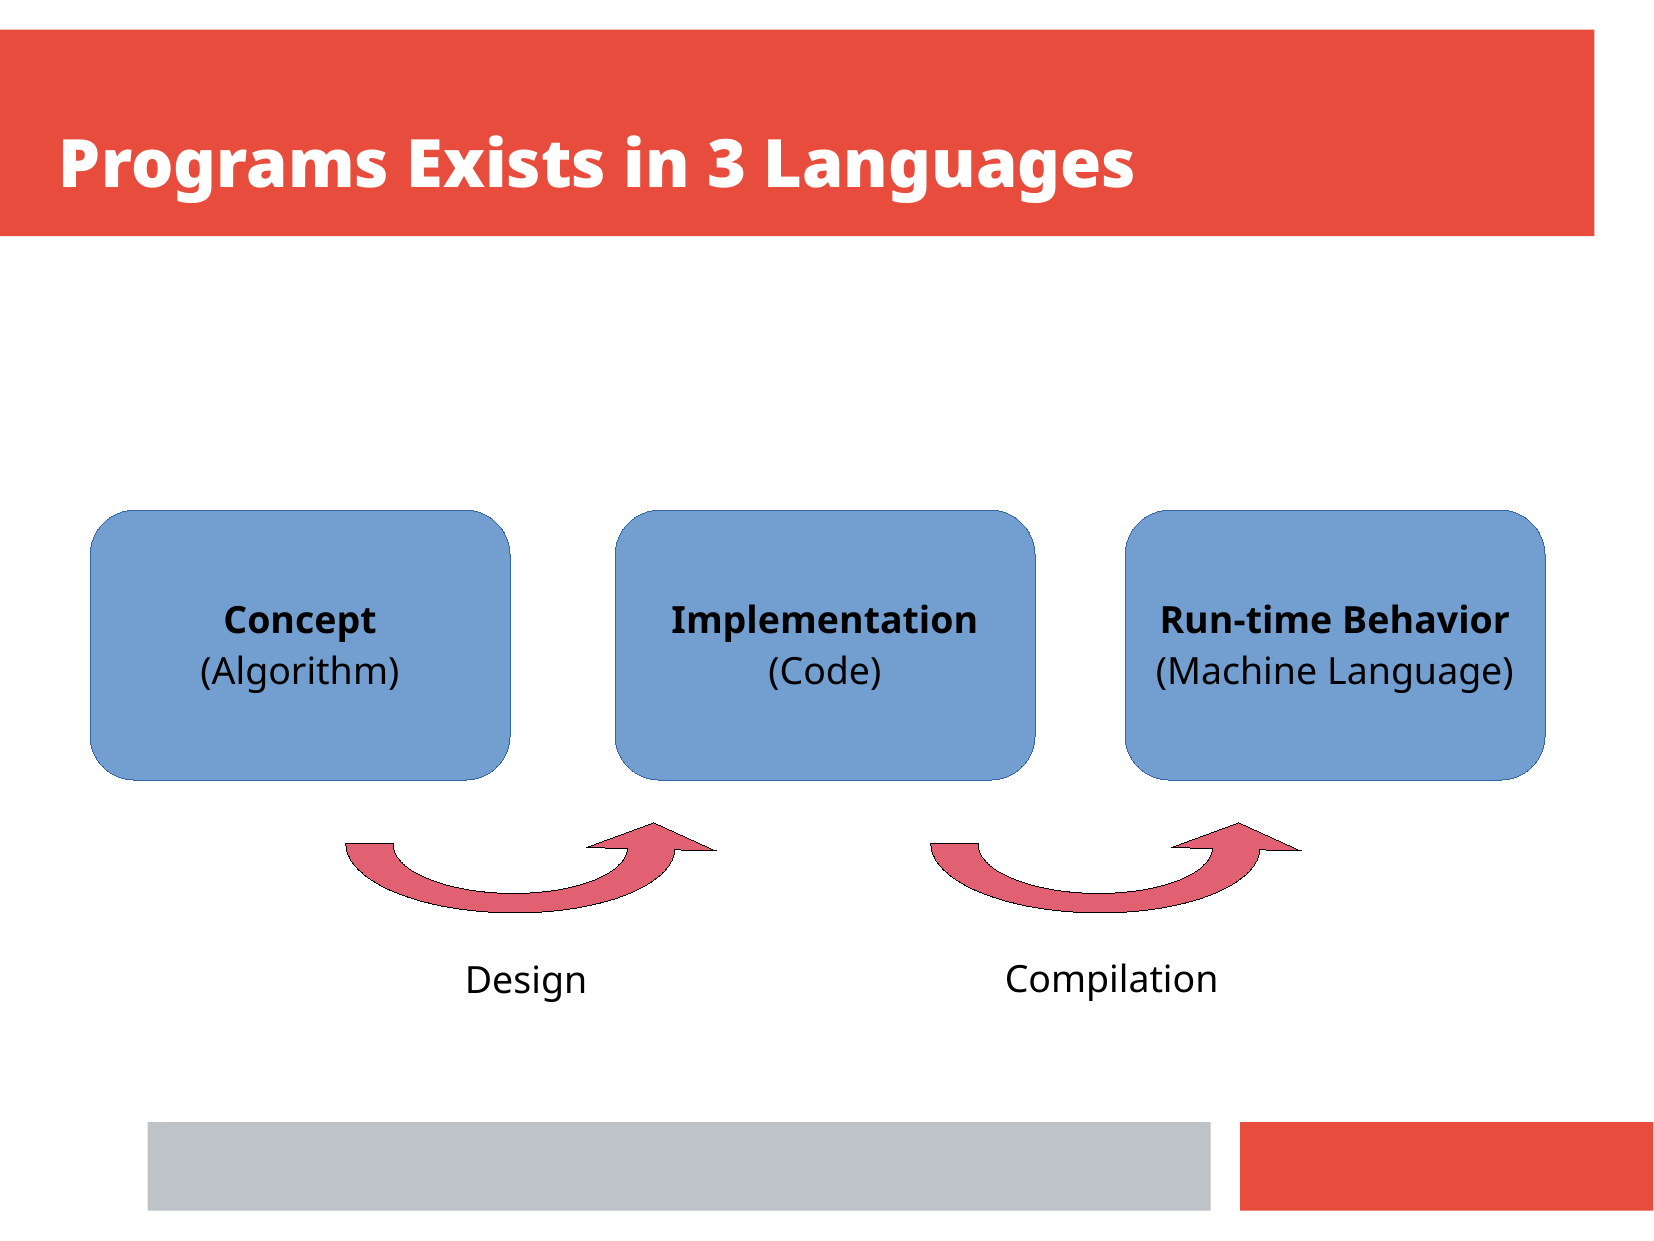

# Programs Exists in 3 Languages
Concept
(Algorithm)
Implementation
(Code)
Run-time Behavior
(Machine Language)
Compilation
Design